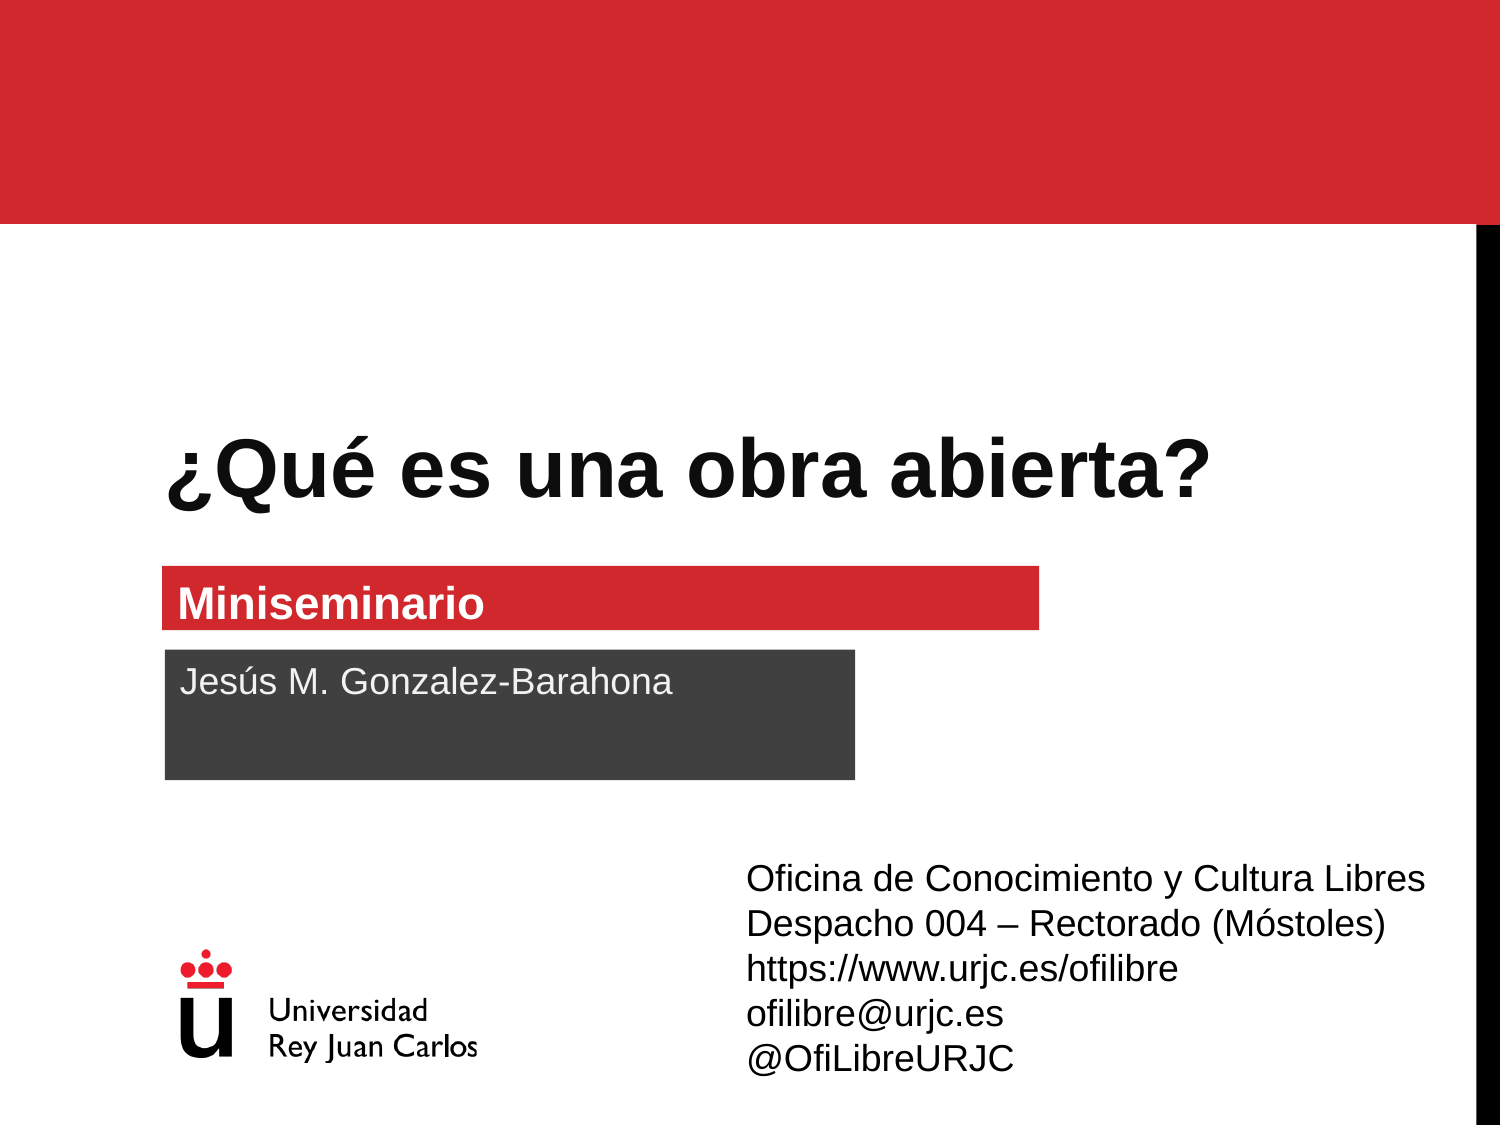

¿Qué es una obra abierta?
Miniseminario
Jesús M. Gonzalez-Barahona
Oficina de Conocimiento y Cultura Libres
Despacho 004 – Rectorado (Móstoles)
https://www.urjc.es/ofilibre
ofilibre@urjc.es
@OfiLibreURJC